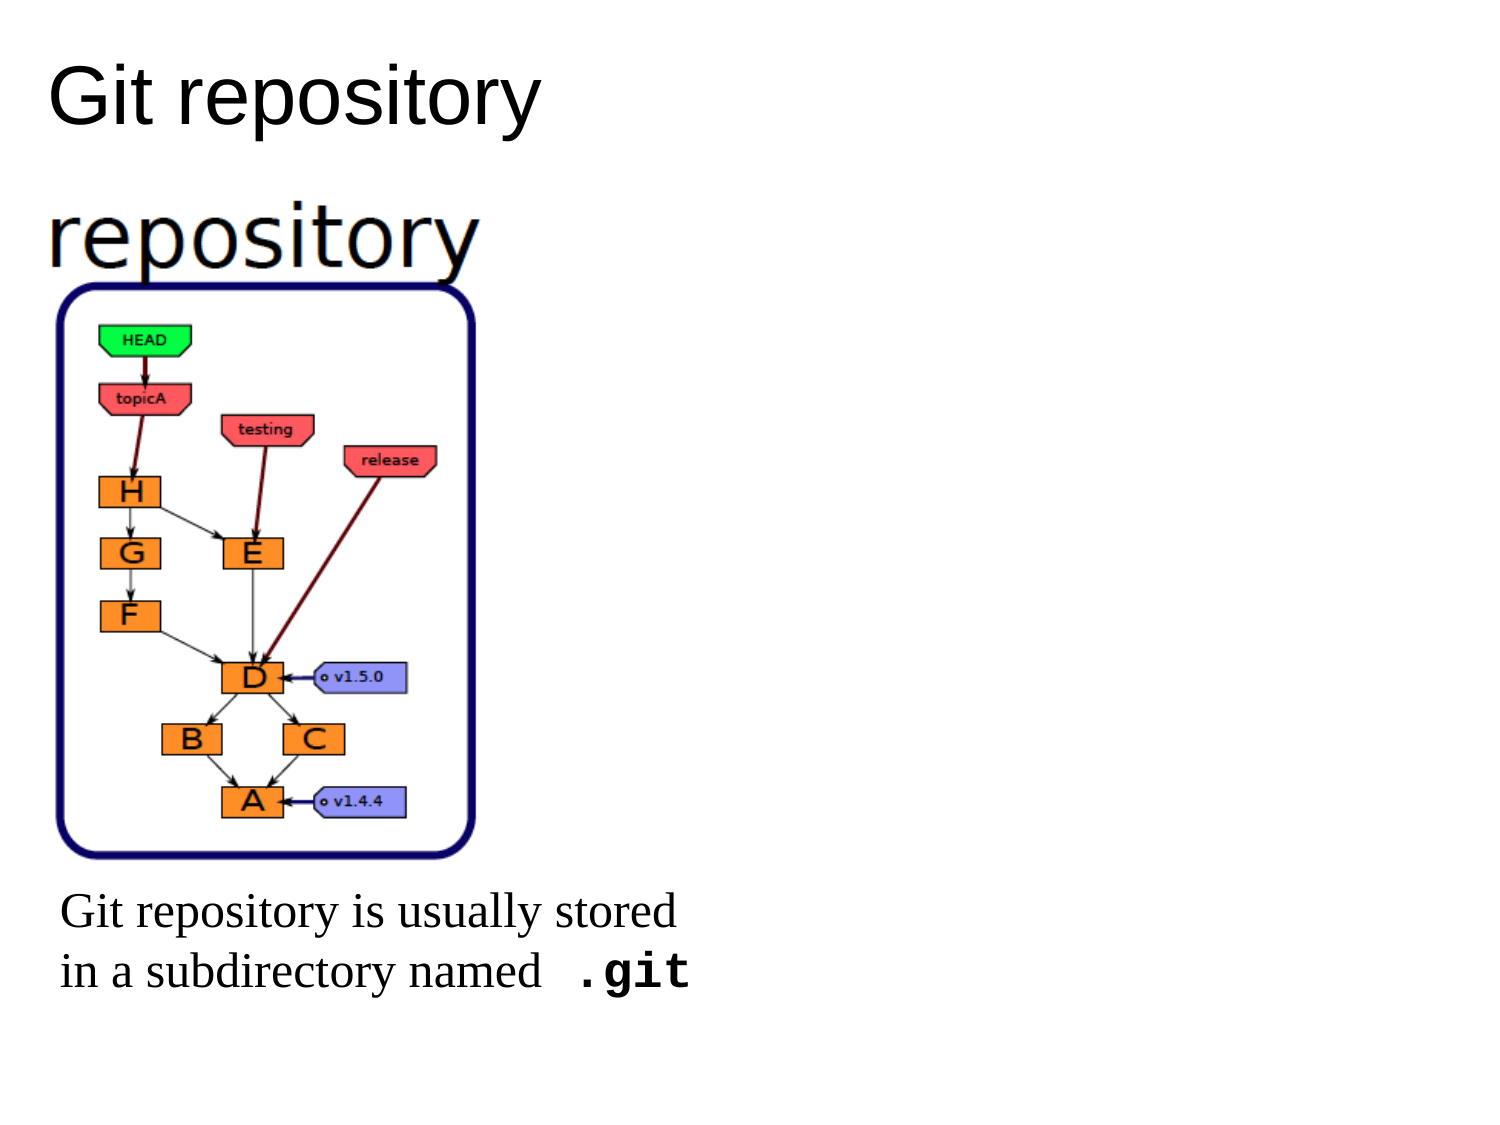

# Git repository
Git repository is usually stored in a subdirectory named .git